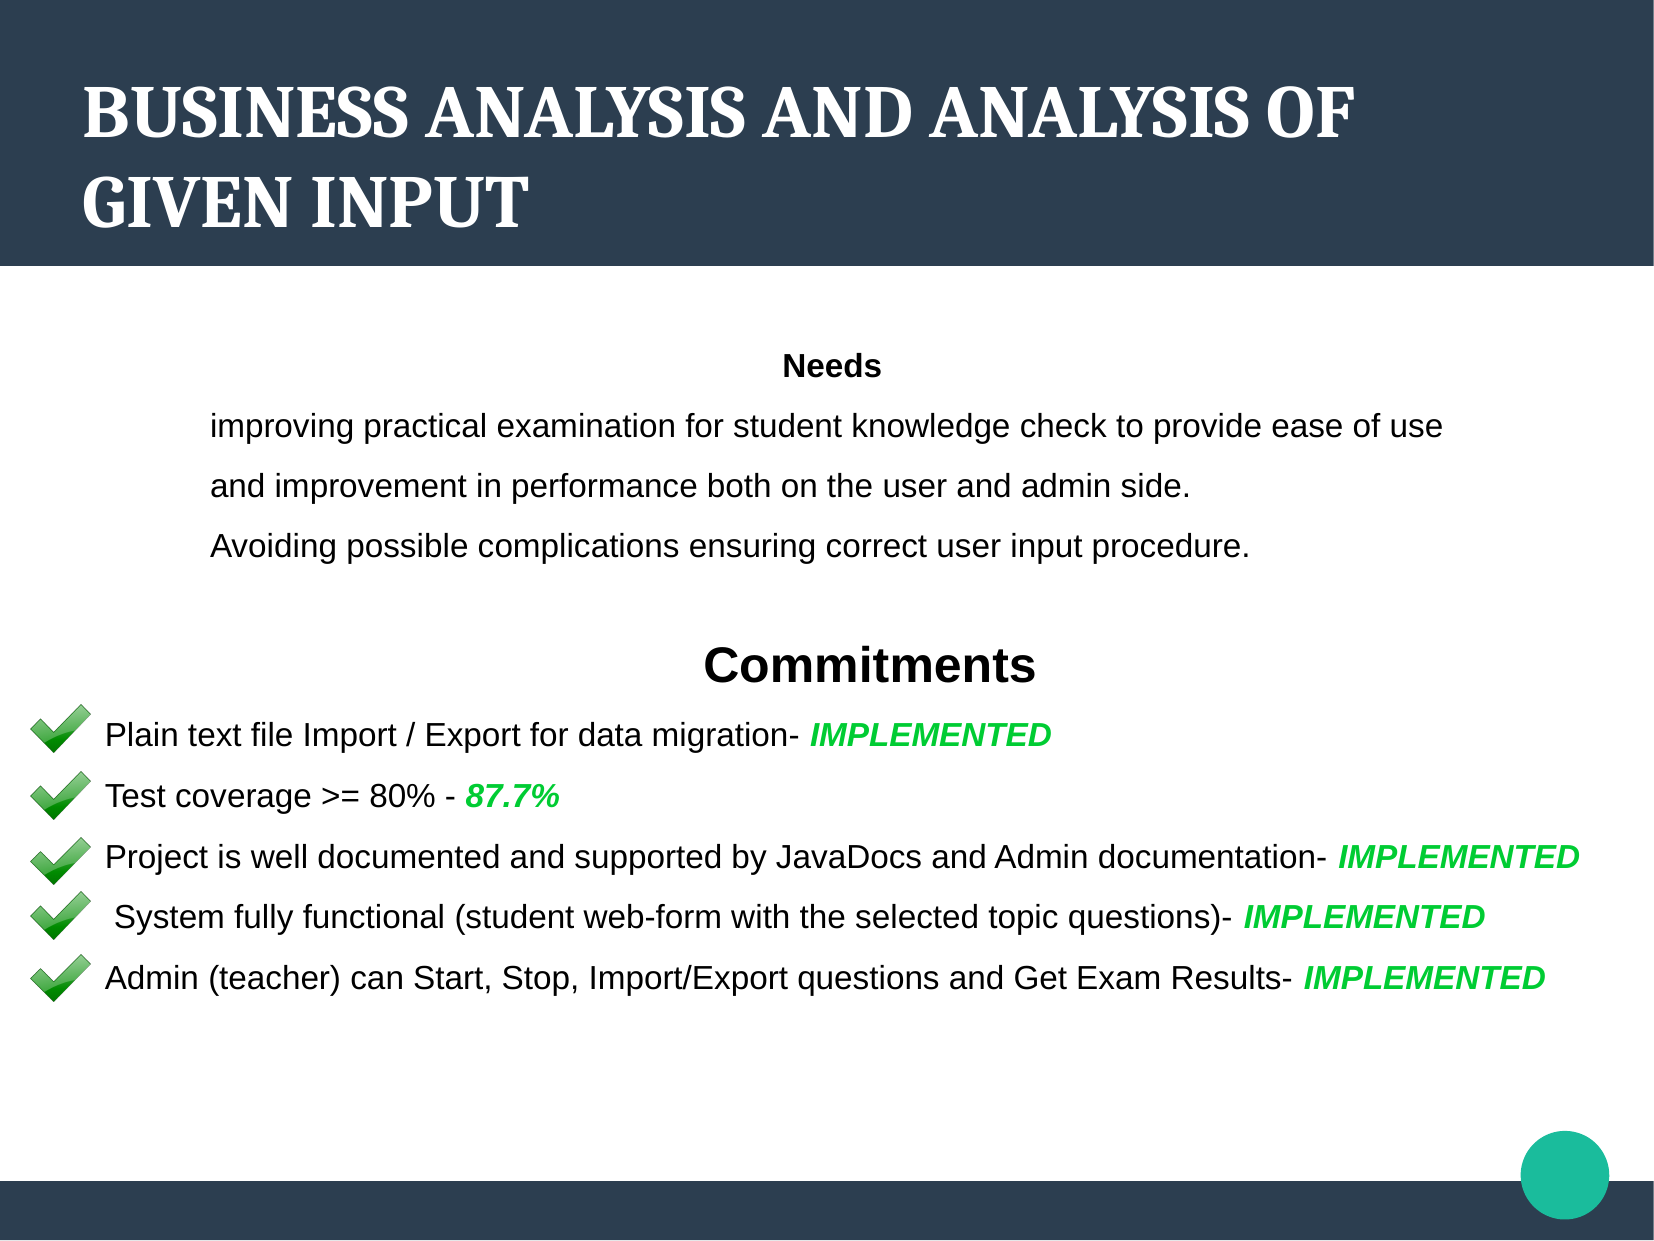

# BUSINESS ANALYSIS AND ANALYSIS OF GIVEN INPUT
Needs
improving practical examination for student knowledge check to provide ease of use
and improvement in performance both on the user and admin side.
Avoiding possible complications ensuring correct user input procedure.
Commitments
Plain text file Import / Export for data migration- IMPLEMENTED
Test coverage >= 80% - 87.7%
Project is well documented and supported by JavaDocs and Admin documentation- IMPLEMENTED
 System fully functional (student web-form with the selected topic questions)- IMPLEMENTED
Admin (teacher) can Start, Stop, Import/Export questions and Get Exam Results- IMPLEMENTED